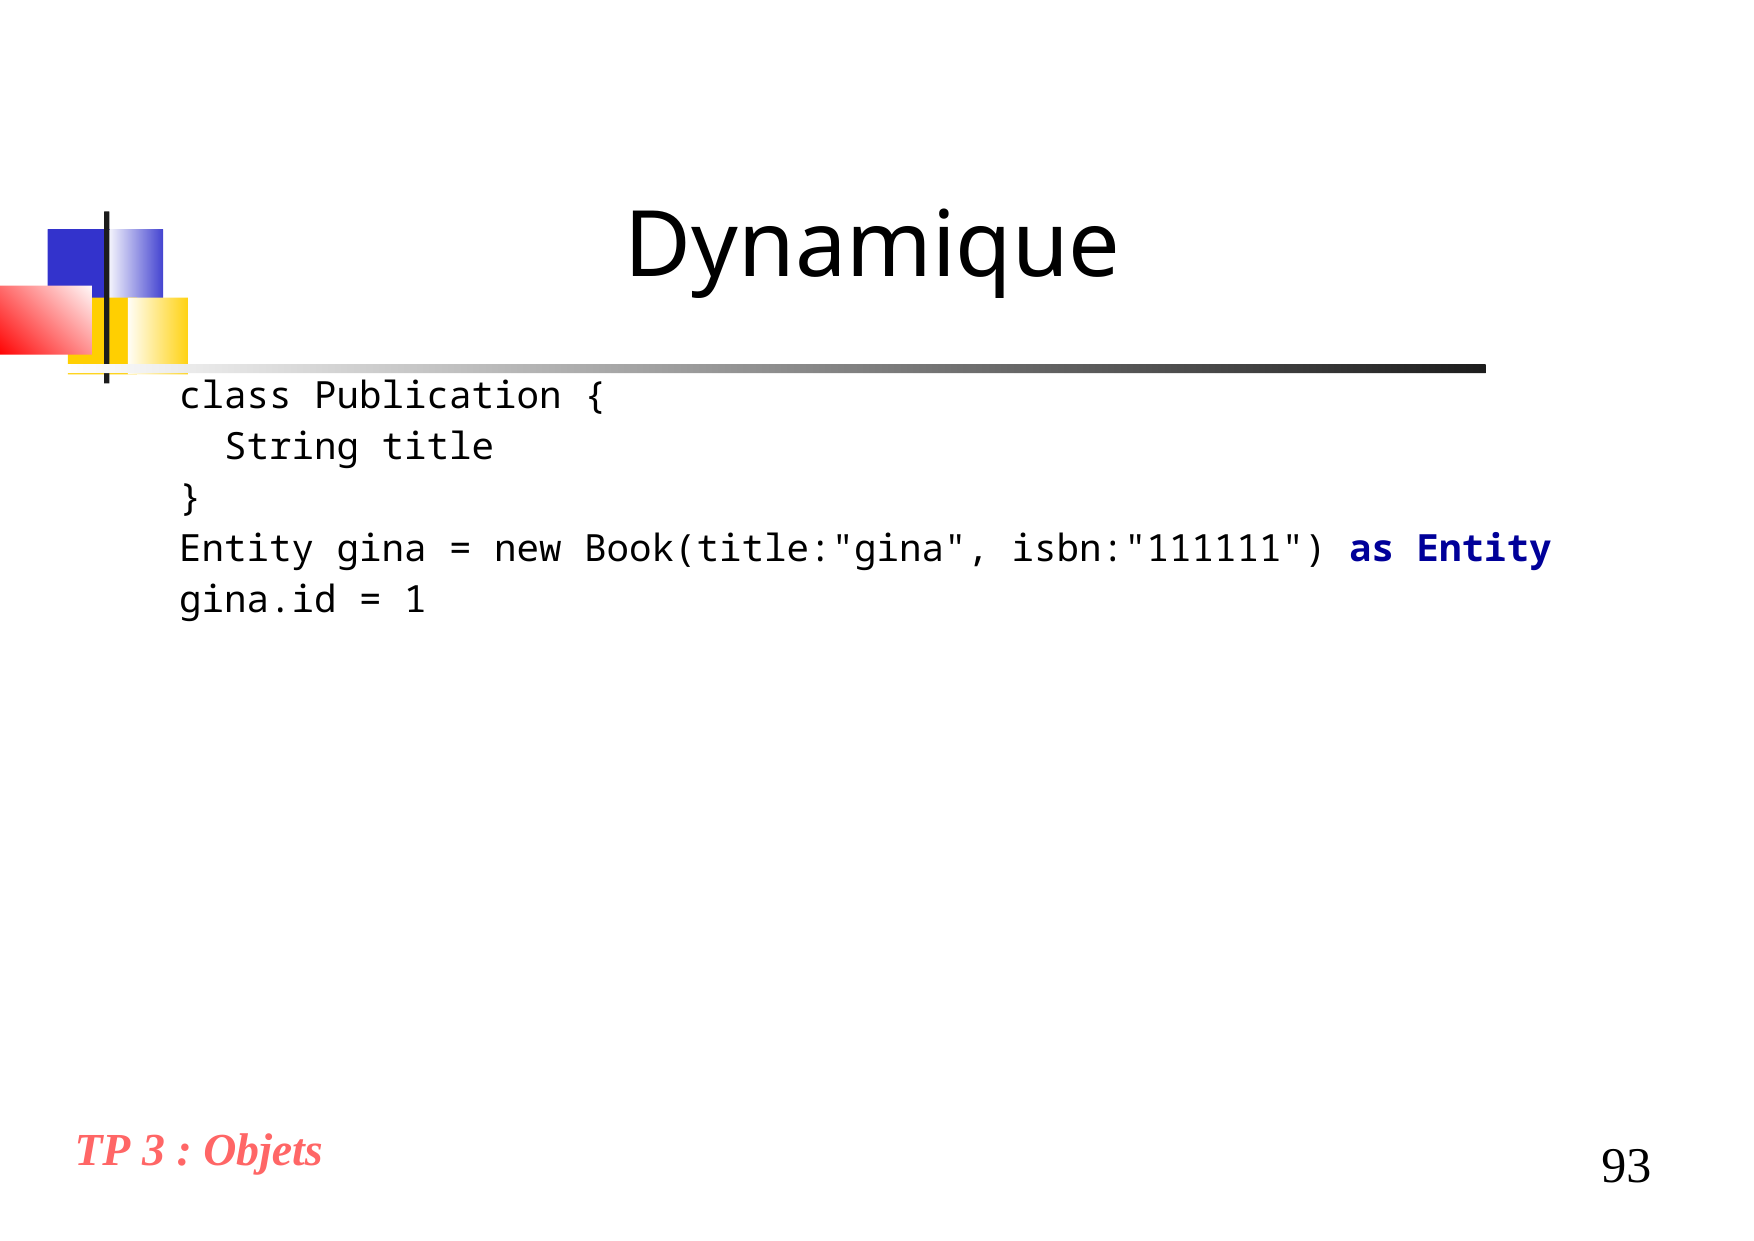

# Dynamique
class Publication {
 String title
}
Entity gina = new Book(title:"gina", isbn:"111111") as Entity
gina.id = 1
TP 3 : Objets